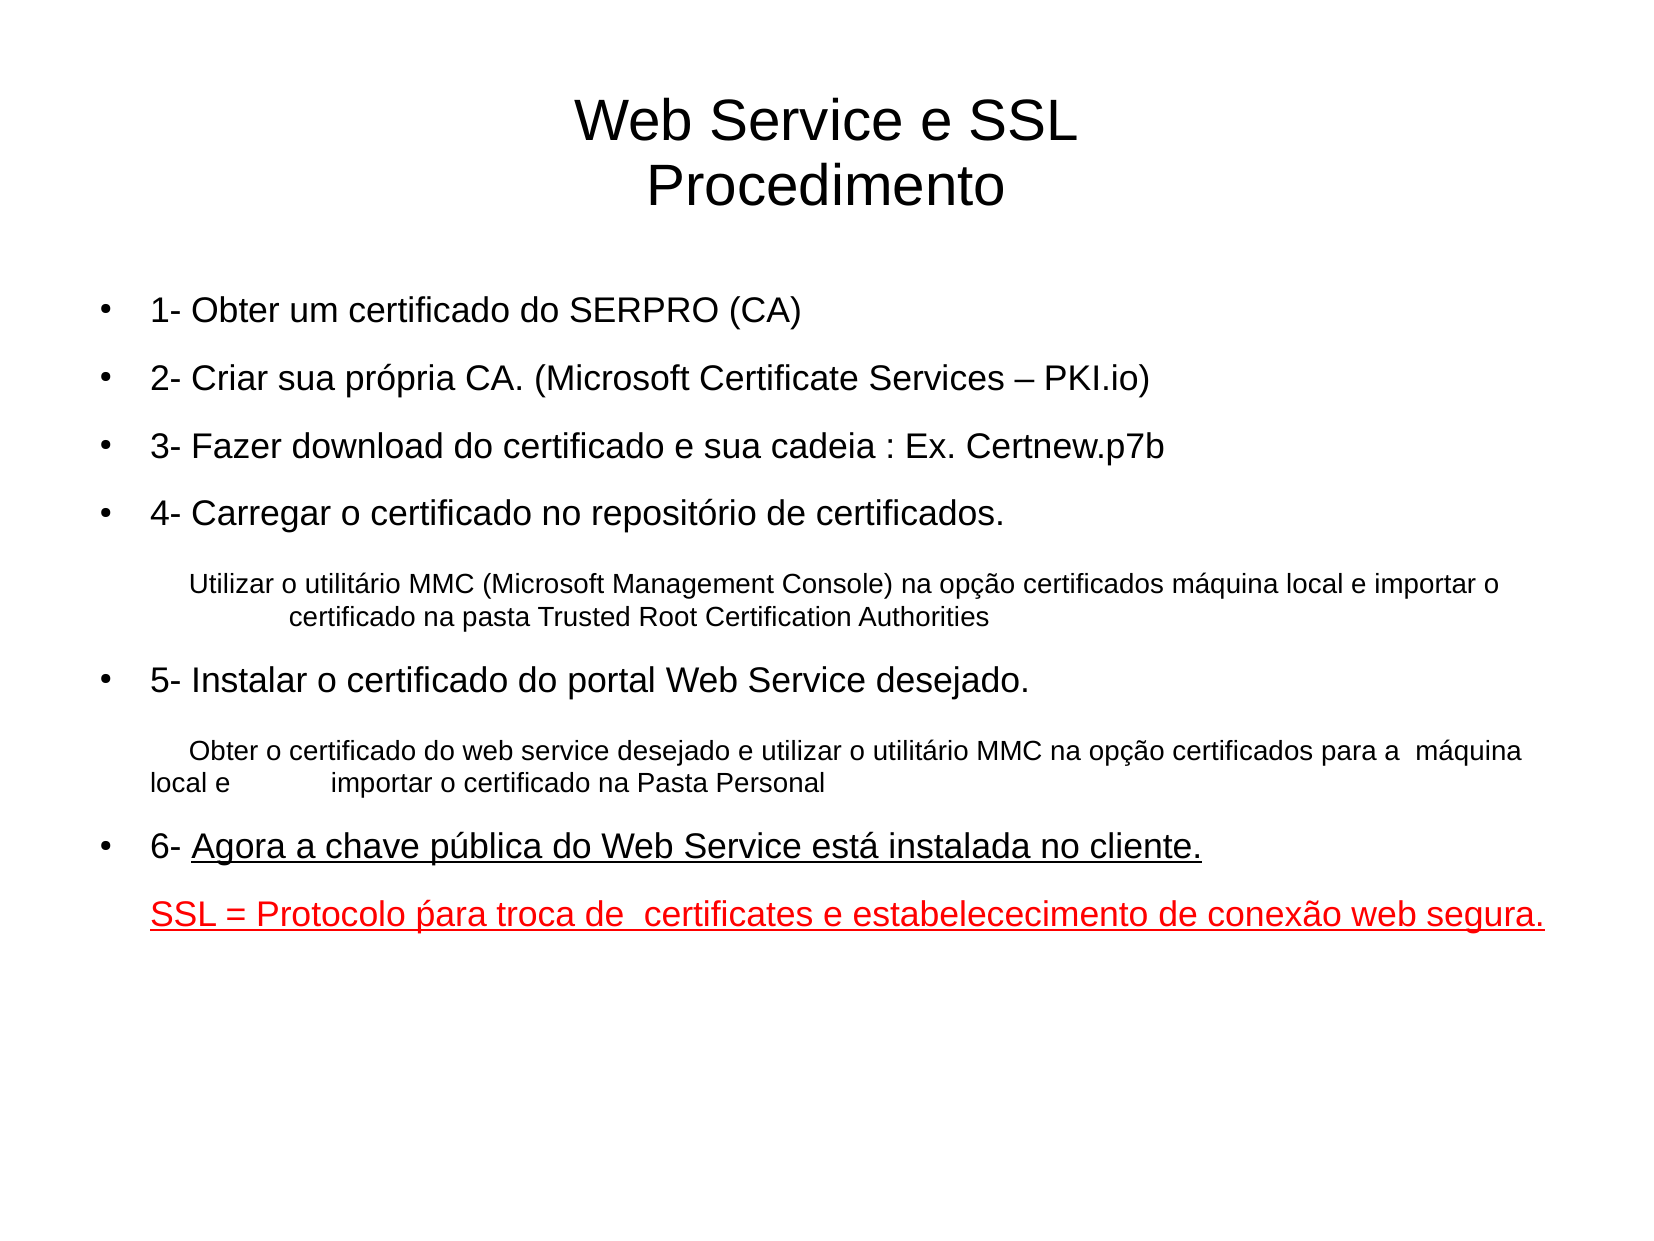

# Web Service e SSL Procedimento
1- Obter um certificado do SERPRO (CA)
2- Criar sua própria CA. (Microsoft Certificate Services – PKI.io)
3- Fazer download do certificado e sua cadeia : Ex. Certnew.p7b
4- Carregar o certificado no repositório de certificados.
 Utilizar o utilitário MMC (Microsoft Management Console) na opção certificados máquina local e importar o certificado na pasta Trusted Root Certification Authorities
5- Instalar o certificado do portal Web Service desejado.
 Obter o certificado do web service desejado e utilizar o utilitário MMC na opção certificados para a máquina local e importar o certificado na Pasta Personal
6- Agora a chave pública do Web Service está instalada no cliente.
SSL = Protocolo ṕara troca de certificates e estabelececimento de conexão web segura.